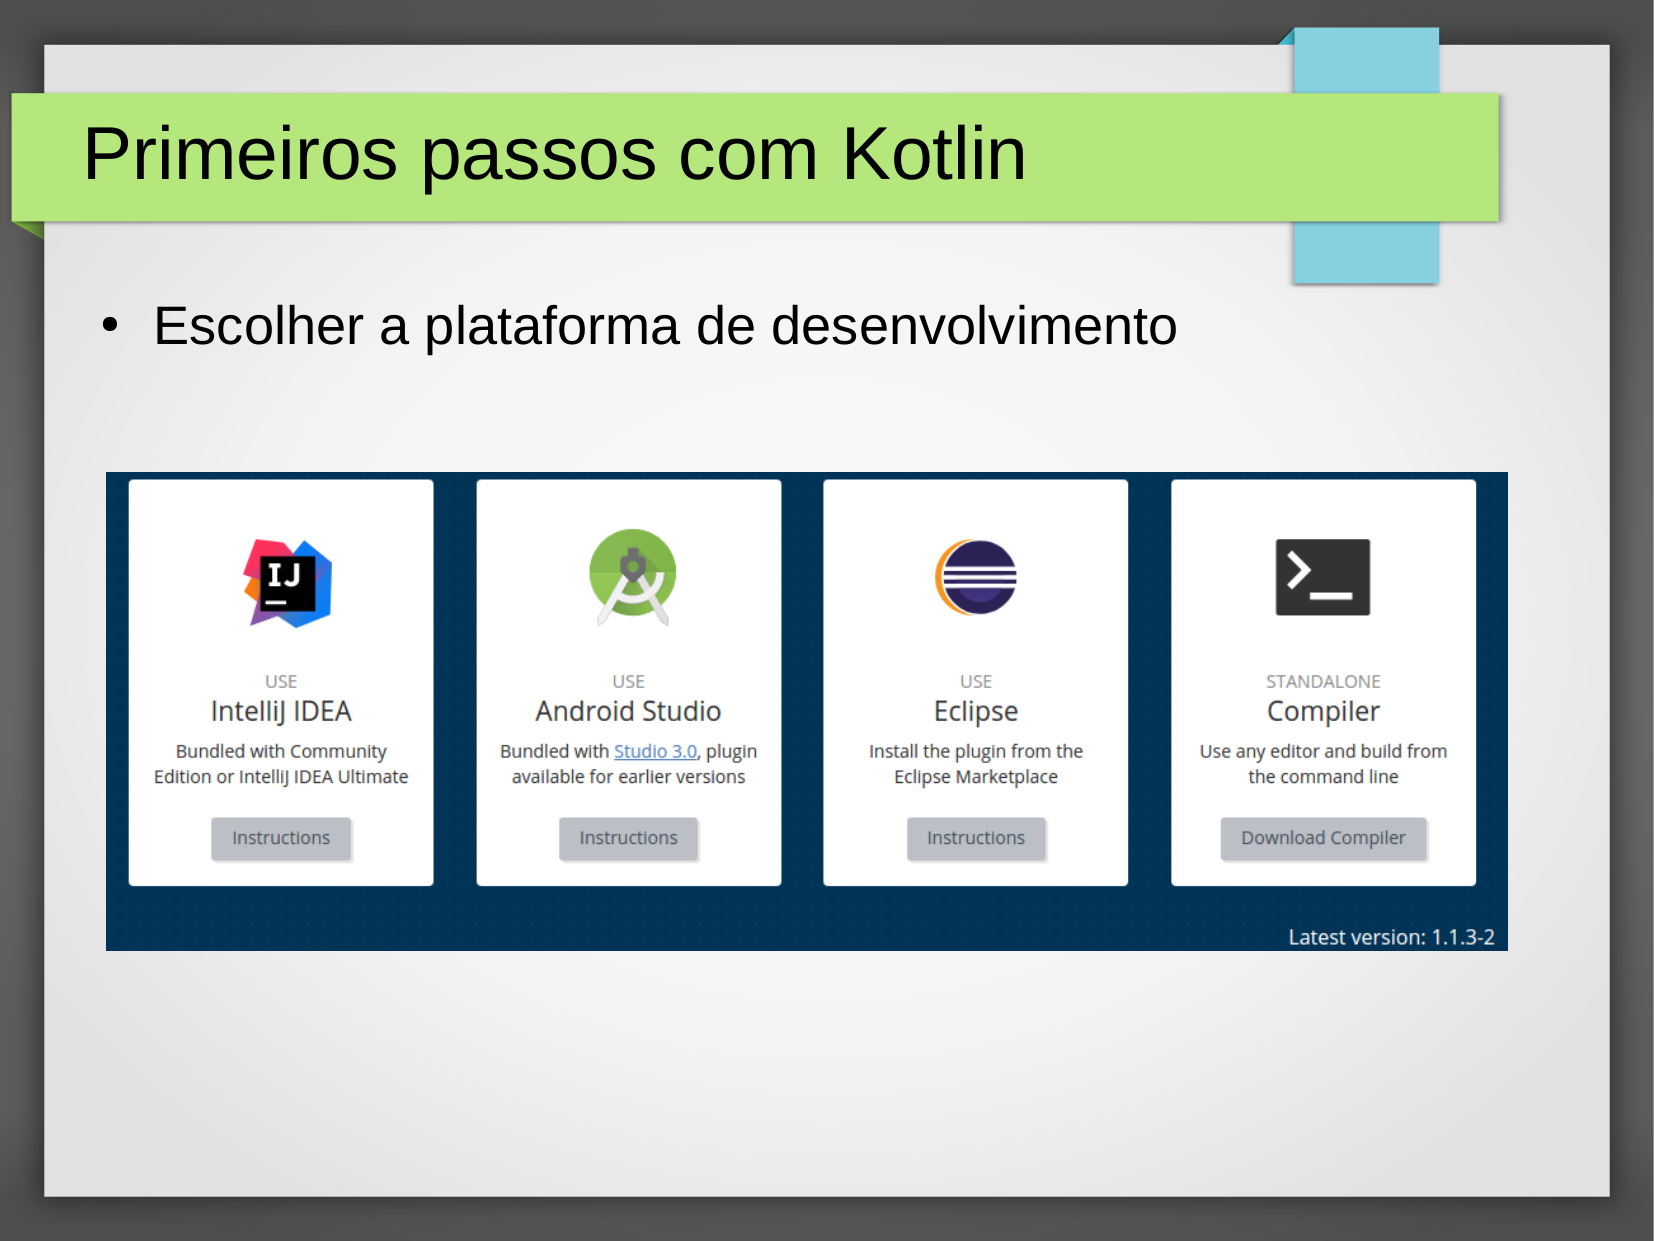

# Primeiros passos com Kotlin
Escolher a plataforma de desenvolvimento